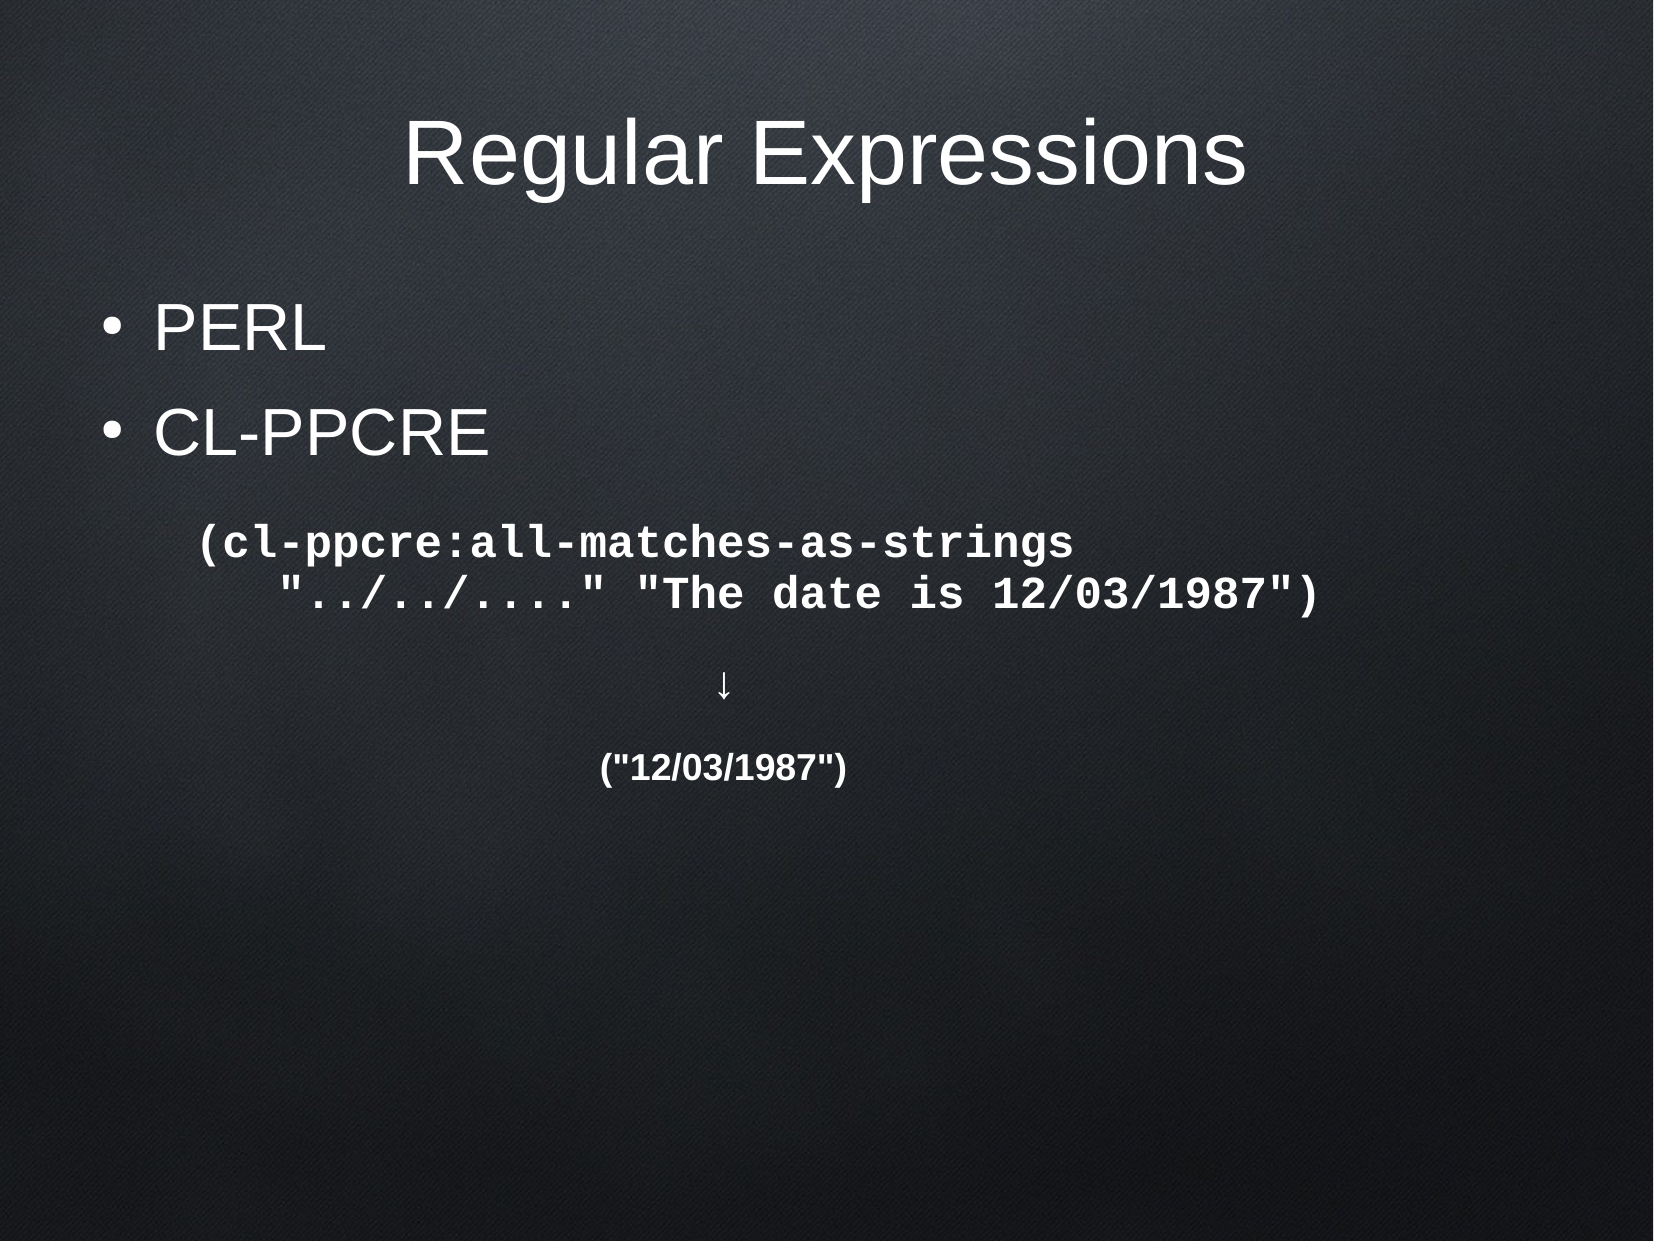

# Regular Expressions
PERL
CL-PPCRE
(cl-ppcre:all-matches-as-strings
 "../../...." "The date is 12/03/1987")
↓
("12/03/1987")